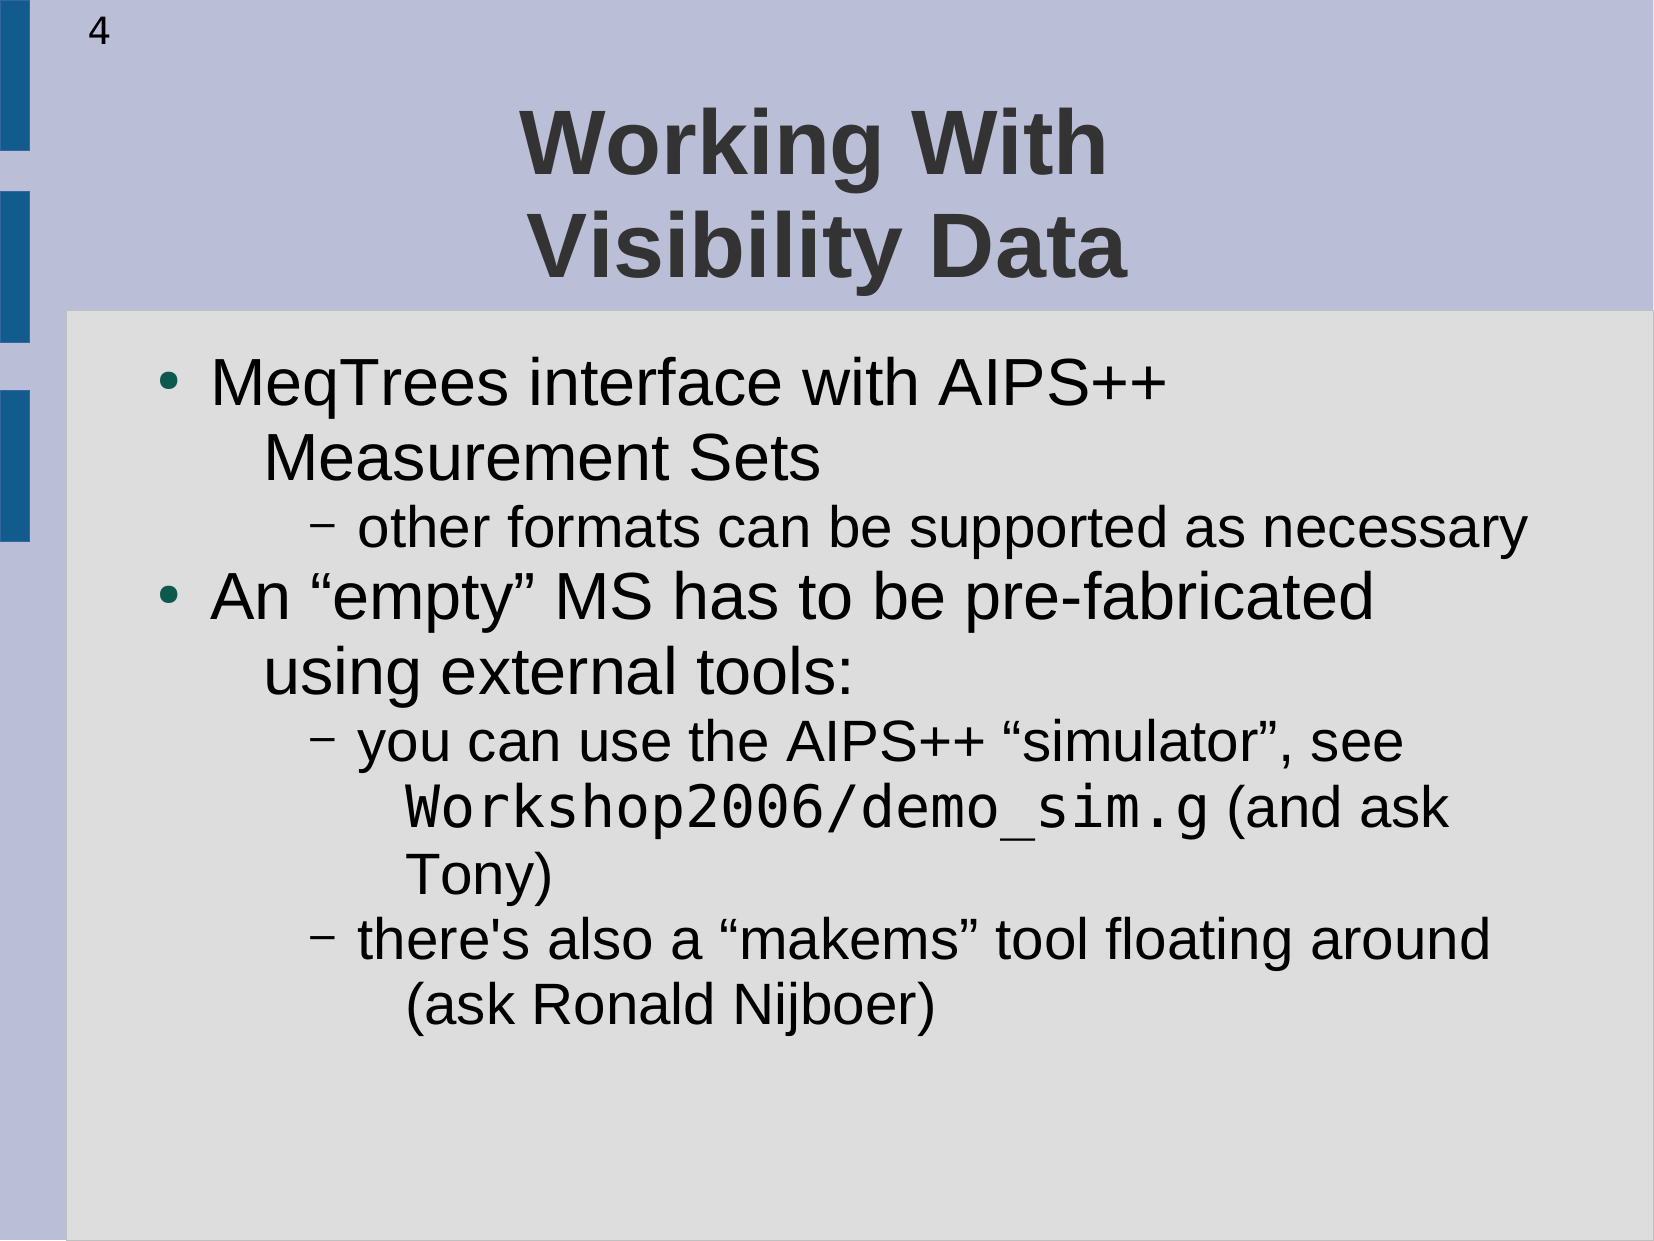

# Working With Visibility Data
MeqTrees interface with AIPS++ Measurement Sets
other formats can be supported as necessary
An “empty” MS has to be pre-fabricated using external tools:
you can use the AIPS++ “simulator”, see Workshop2006/demo_sim.g (and ask Tony)
there's also a “makems” tool floating around (ask Ronald Nijboer)